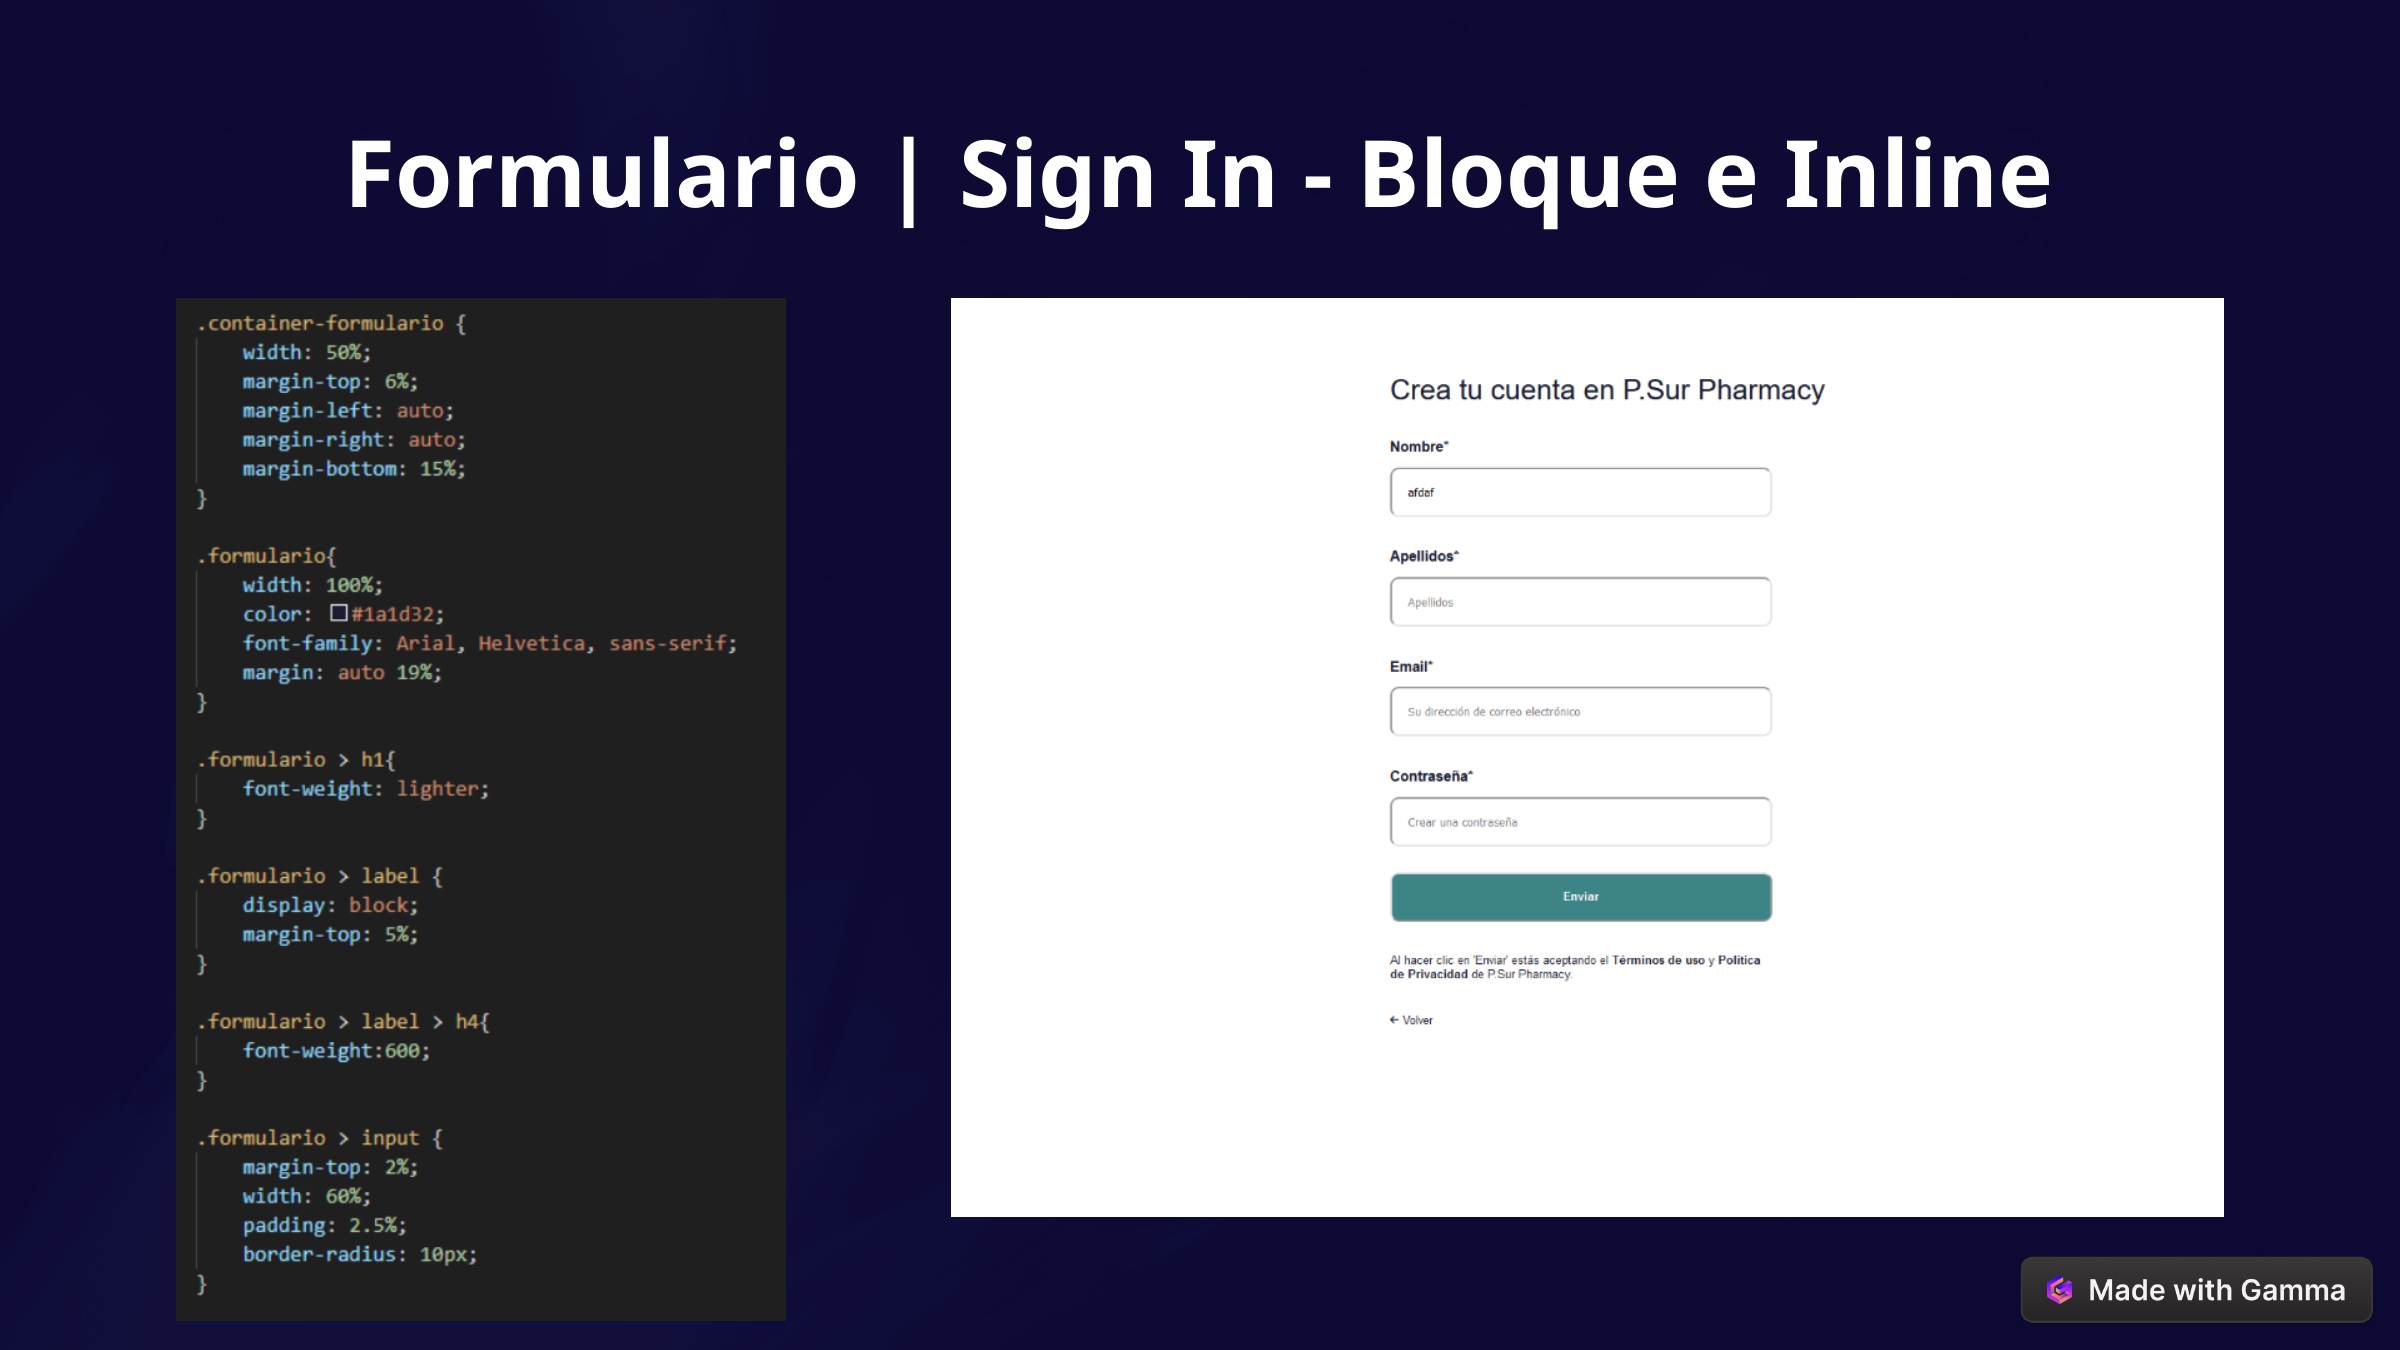

Formulario | Sign In - Bloque e Inline